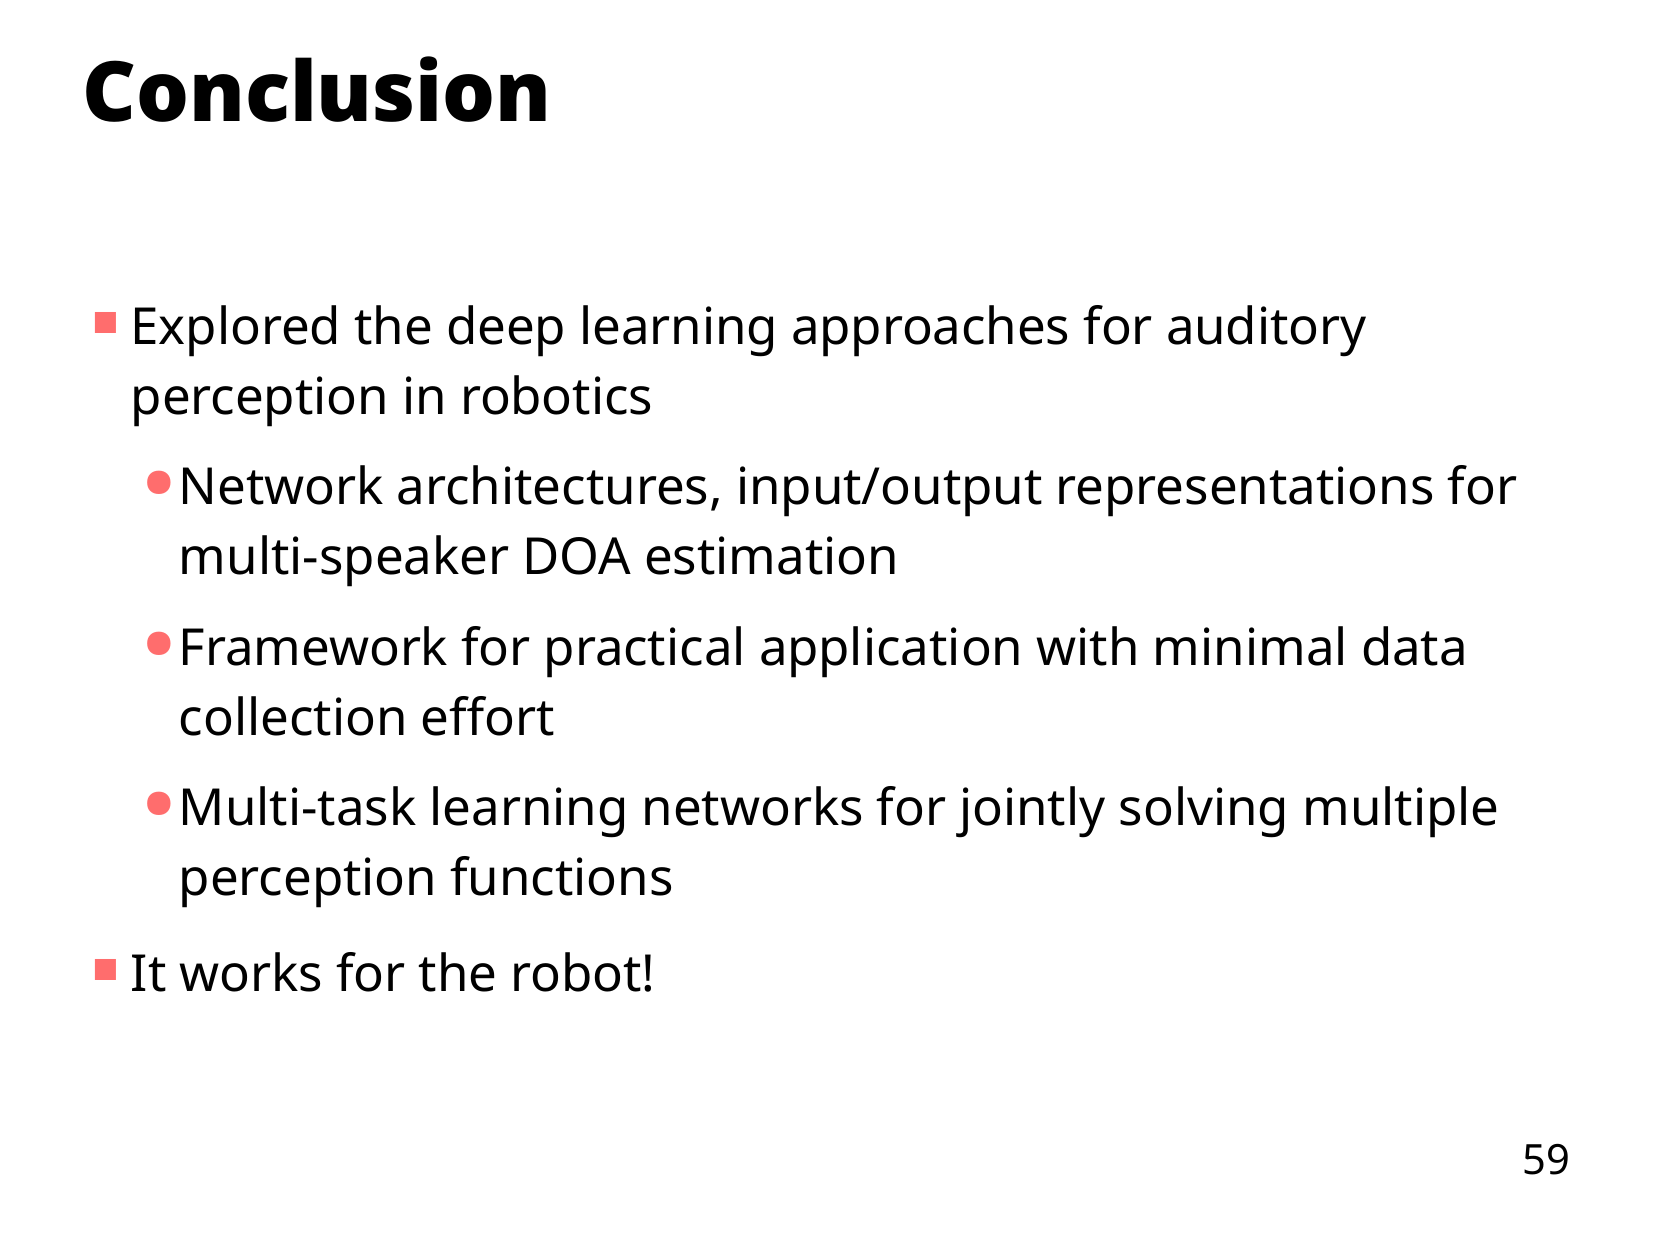

# Conclusion
Explored the deep learning approaches for auditory perception in robotics
Network architectures, input/output representations for multi-speaker DOA estimation
Framework for practical application with minimal data collection effort
Multi-task learning networks for jointly solving multiple perception functions
It works for the robot!
59